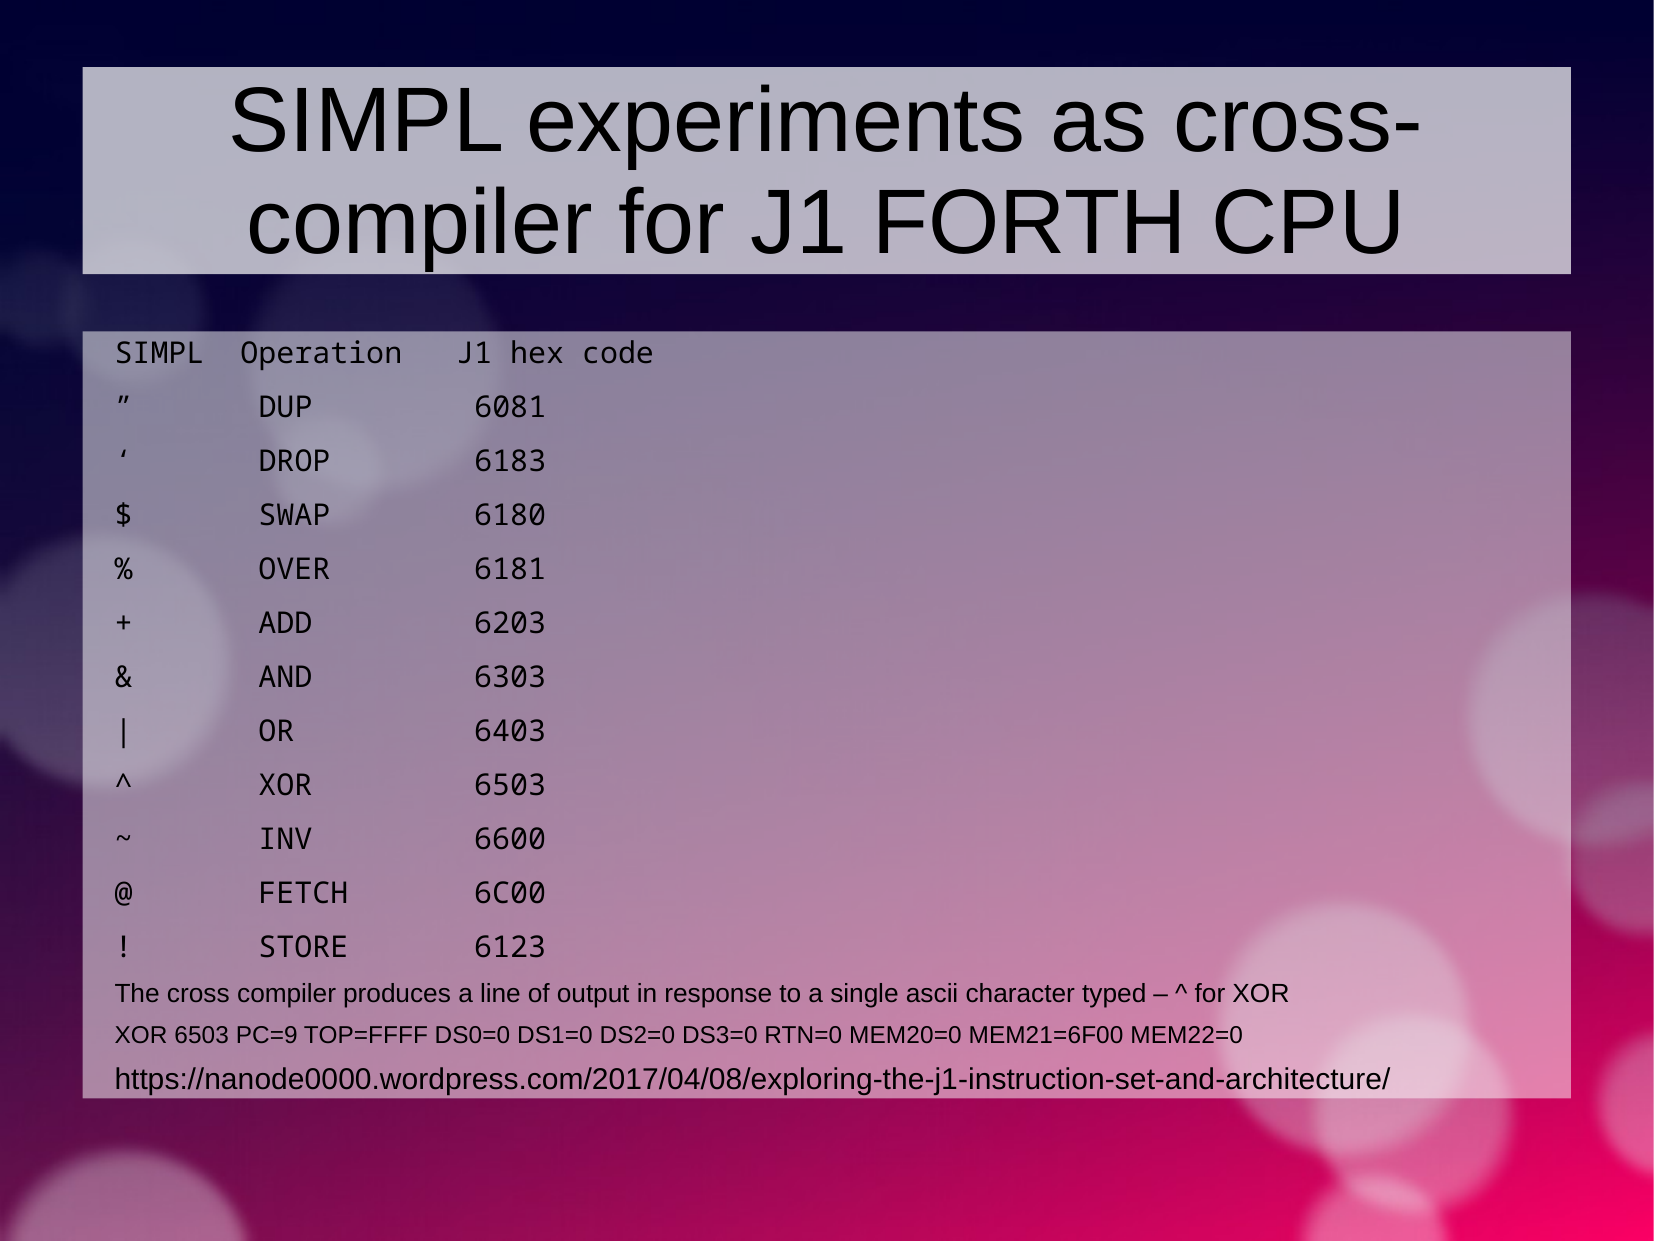

# SIMPL experiments as cross-compiler for J1 FORTH CPU
SIMPL Operation J1 hex code
” DUP 6081
‘ DROP 6183
$ SWAP 6180
% OVER 6181
+ ADD 6203
& AND 6303
| OR 6403
^ XOR 6503
~ INV 6600
@ FETCH 6C00
! STORE 6123
The cross compiler produces a line of output in response to a single ascii character typed – ^ for XOR
XOR 6503 PC=9 TOP=FFFF DS0=0 DS1=0 DS2=0 DS3=0 RTN=0 MEM20=0 MEM21=6F00 MEM22=0
https://nanode0000.wordpress.com/2017/04/08/exploring-the-j1-instruction-set-and-architecture/